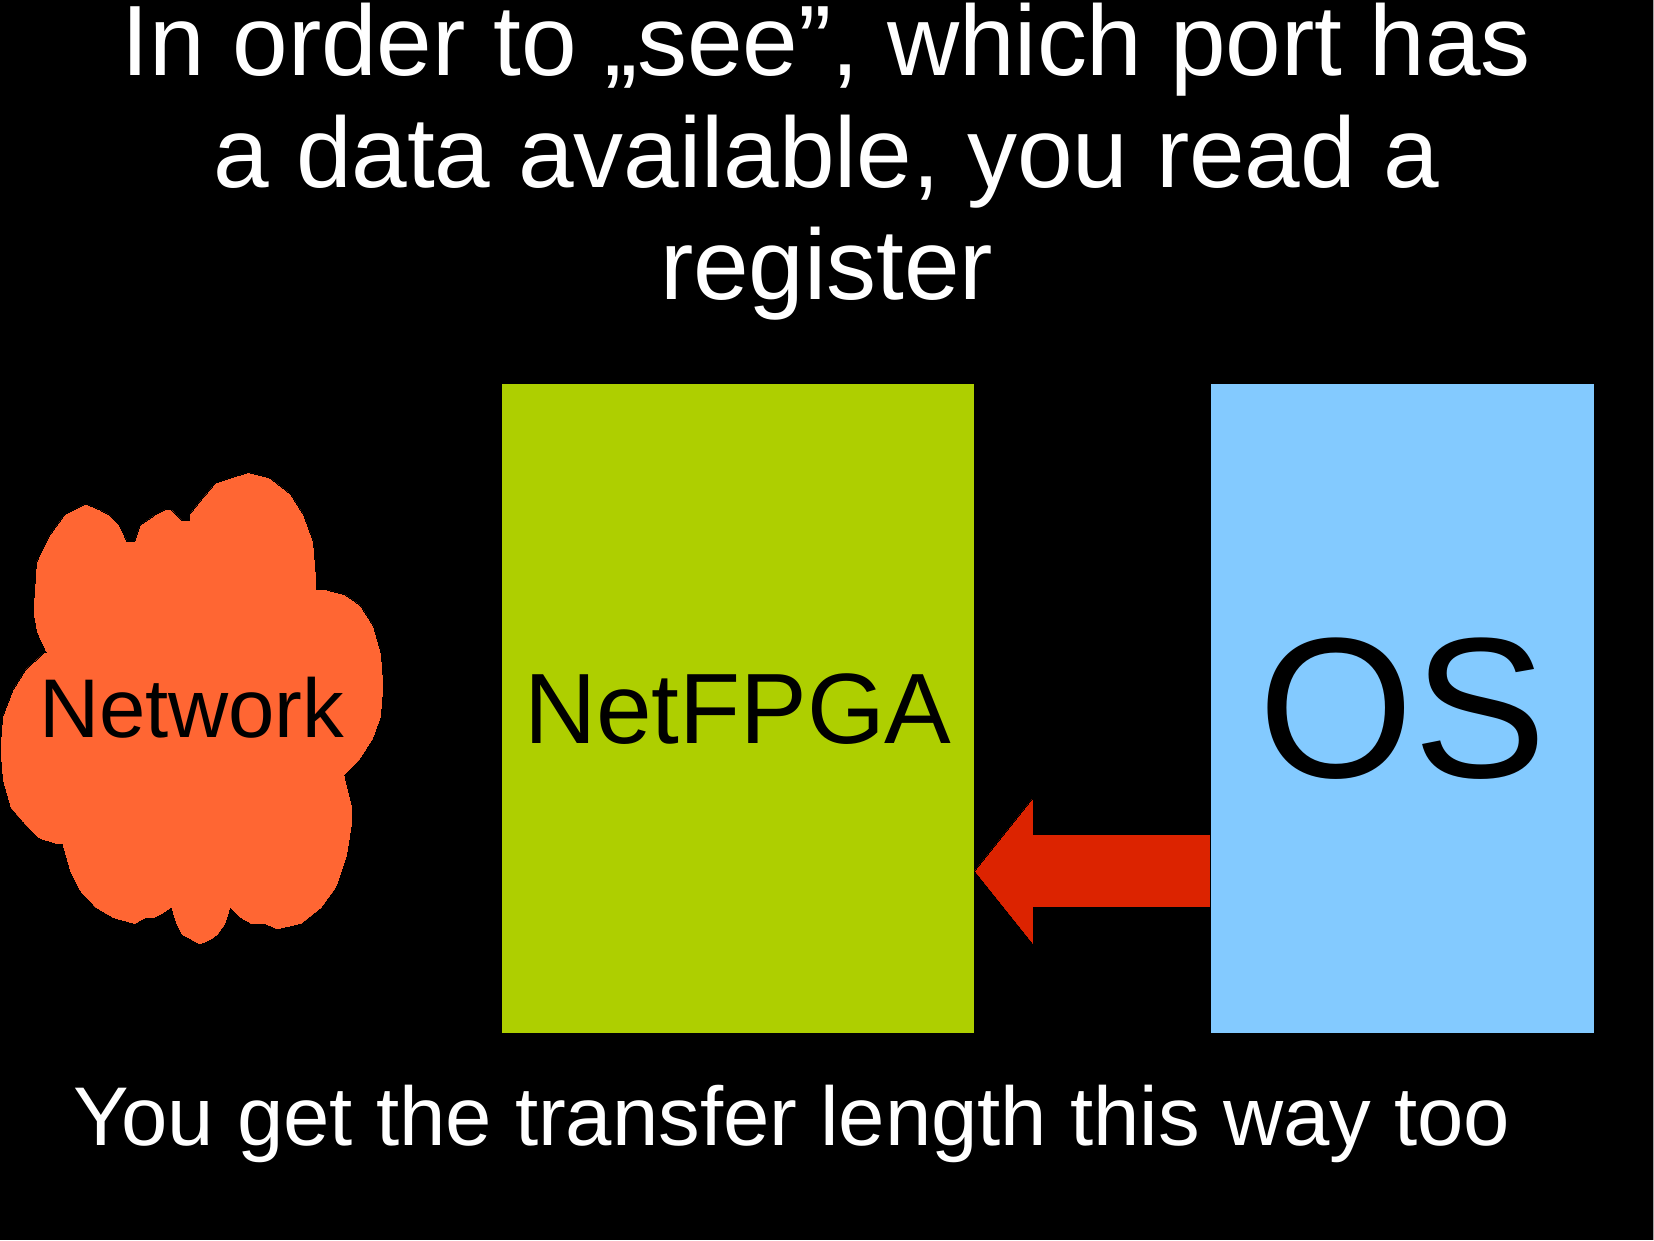

# In order to „see”, which port has a data available, you read a register
NetFPGA
OS
Network
You get the transfer length this way too